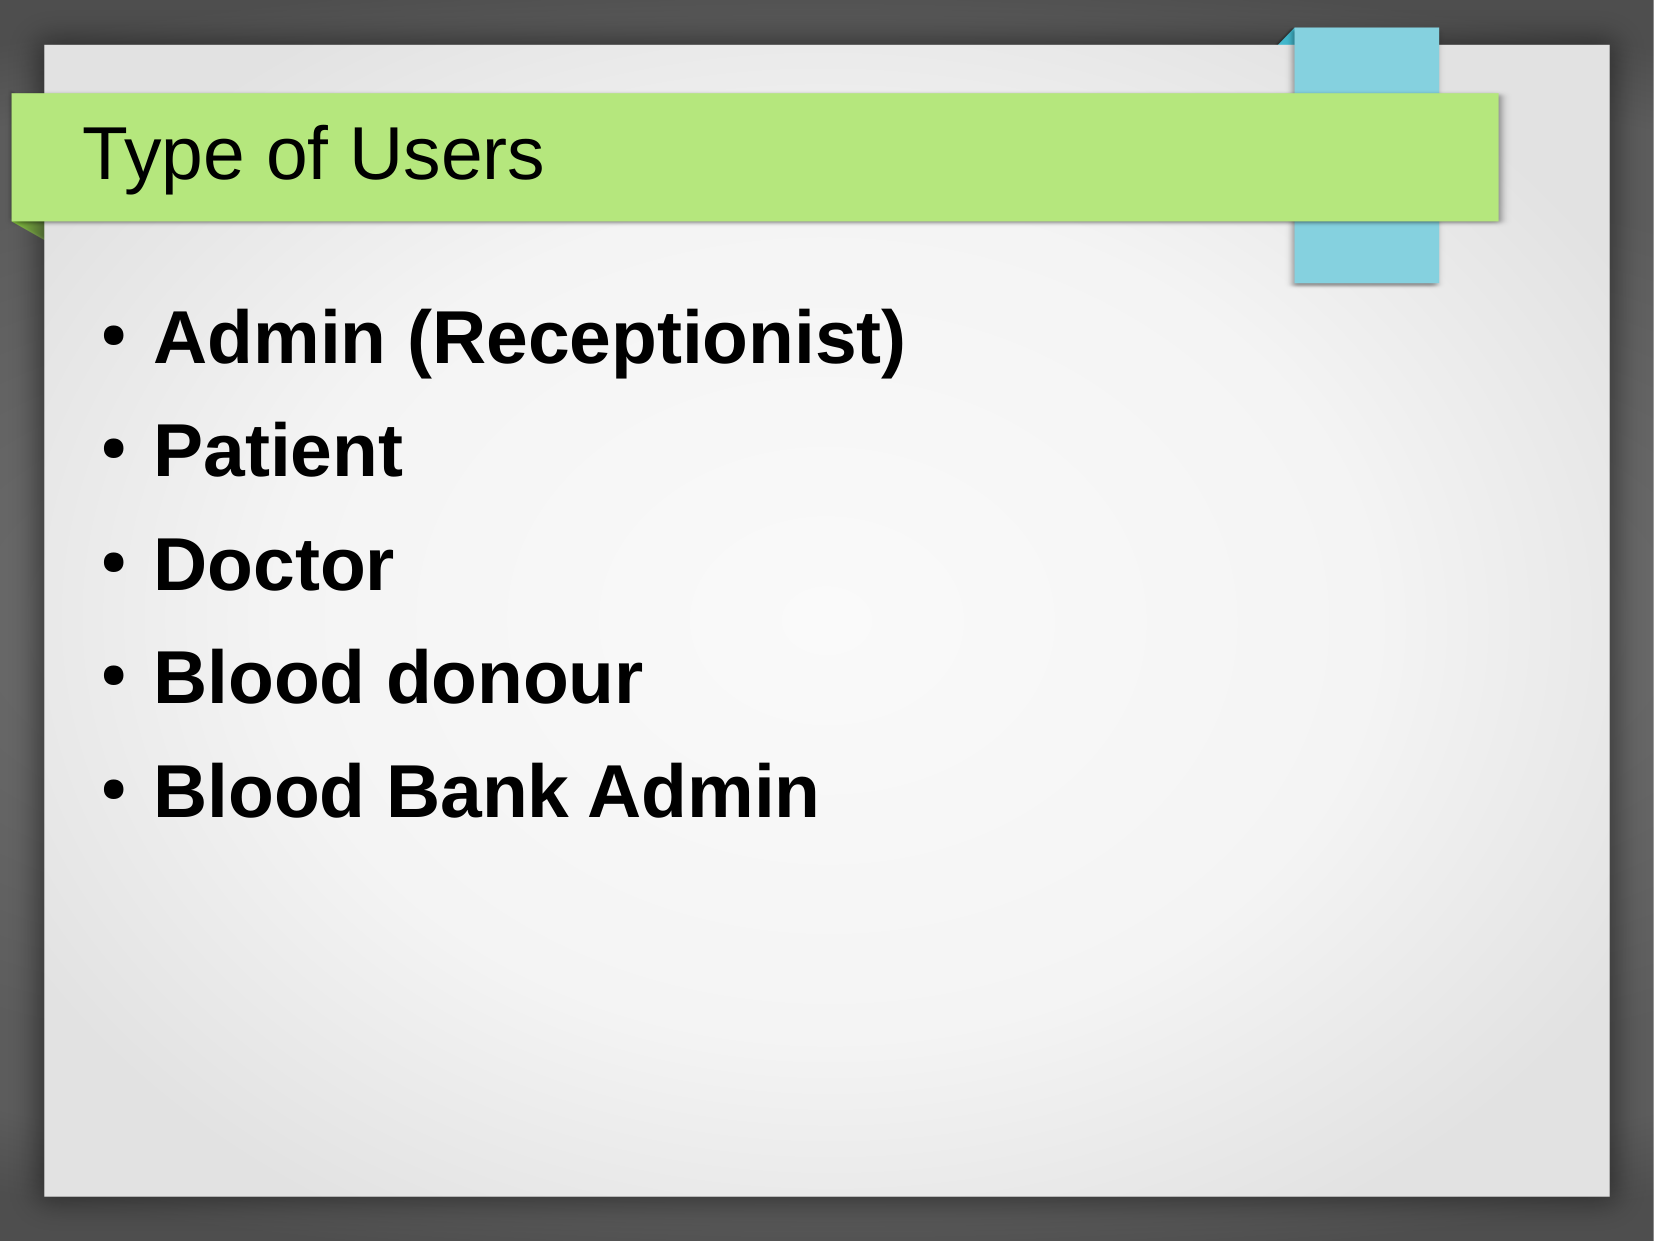

# Type of Users
Admin (Receptionist)
Patient
Doctor
Blood donour
Blood Bank Admin